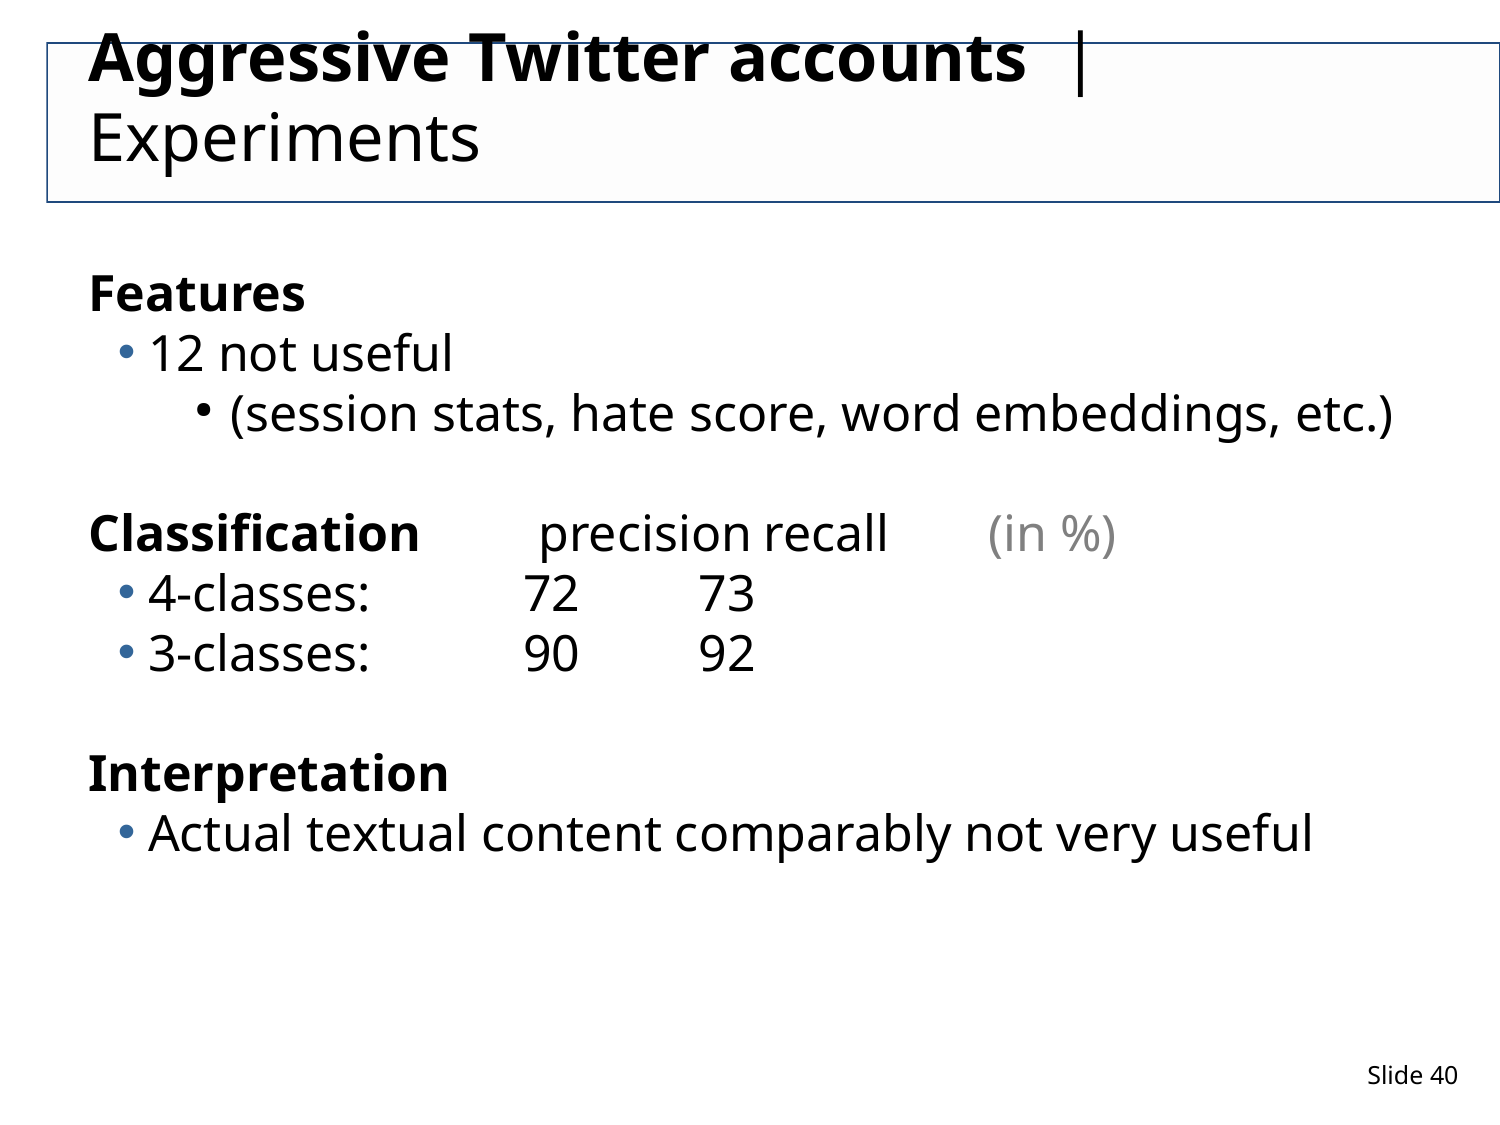

Aggressive Twitter accounts | Experiments
Features
12 not useful
(session stats, hate score, word embeddings, etc.)
Classification		precision	recall		(in %)
4-classes:		 	72		 73
3-classes:			90		 92
Interpretation
Actual textual content comparably not very useful